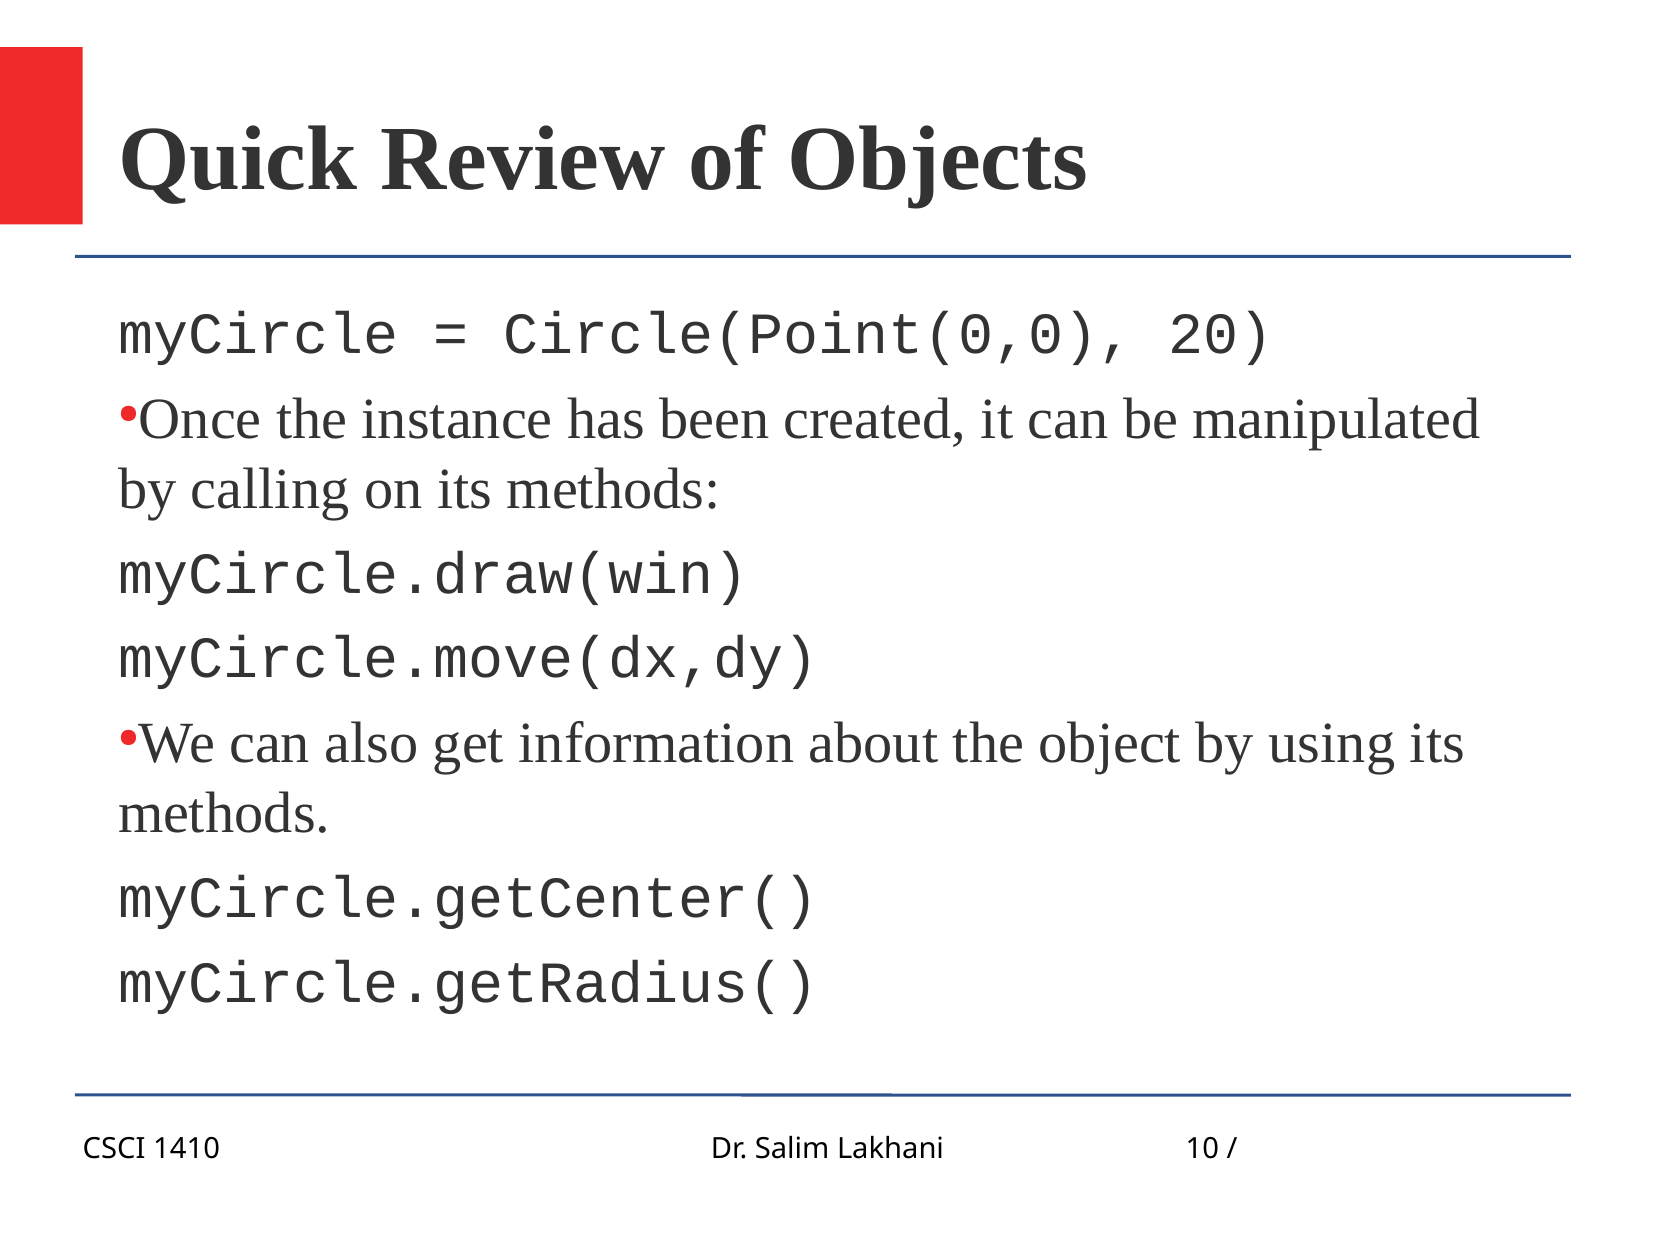

# Quick Review of Objects
myCircle = Circle(Point(0,0), 20)
Once the instance has been created, it can be manipulated by calling on its methods:
myCircle.draw(win)
myCircle.move(dx,dy)
We can also get information about the object by using its methods.
myCircle.getCenter()
myCircle.getRadius()
CSCI 1410
Dr. Salim Lakhani
9 /